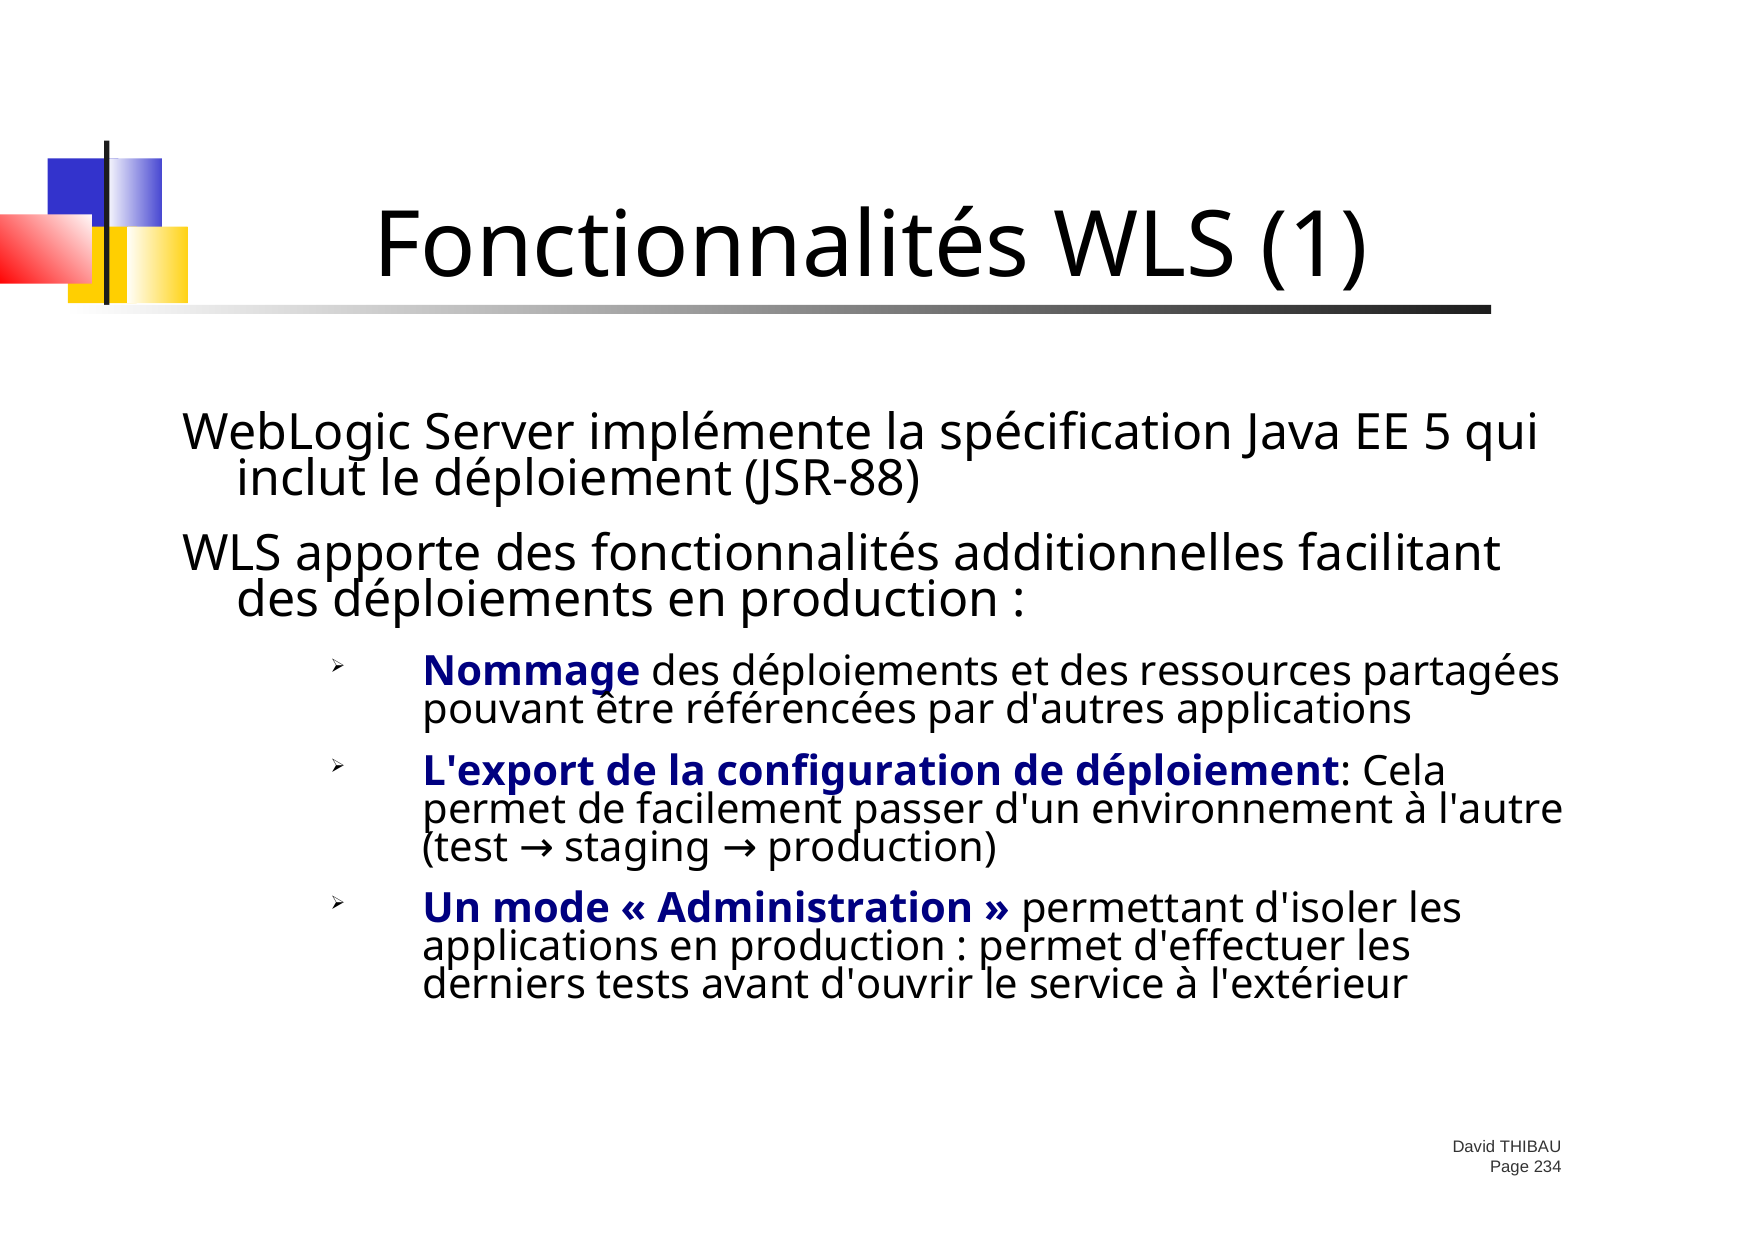

# Fonctionnalités WLS (1)
WebLogic Server implémente la spécification Java EE 5 qui inclut le déploiement (JSR-88)
WLS apporte des fonctionnalités additionnelles facilitant des déploiements en production :
Nommage des déploiements et des ressources partagées pouvant être référencées par d'autres applications
L'export de la configuration de déploiement: Cela permet de facilement passer d'un environnement à l'autre (test → staging → production)
Un mode « Administration » permettant d'isoler les applications en production : permet d'effectuer les derniers tests avant d'ouvrir le service à l'extérieur